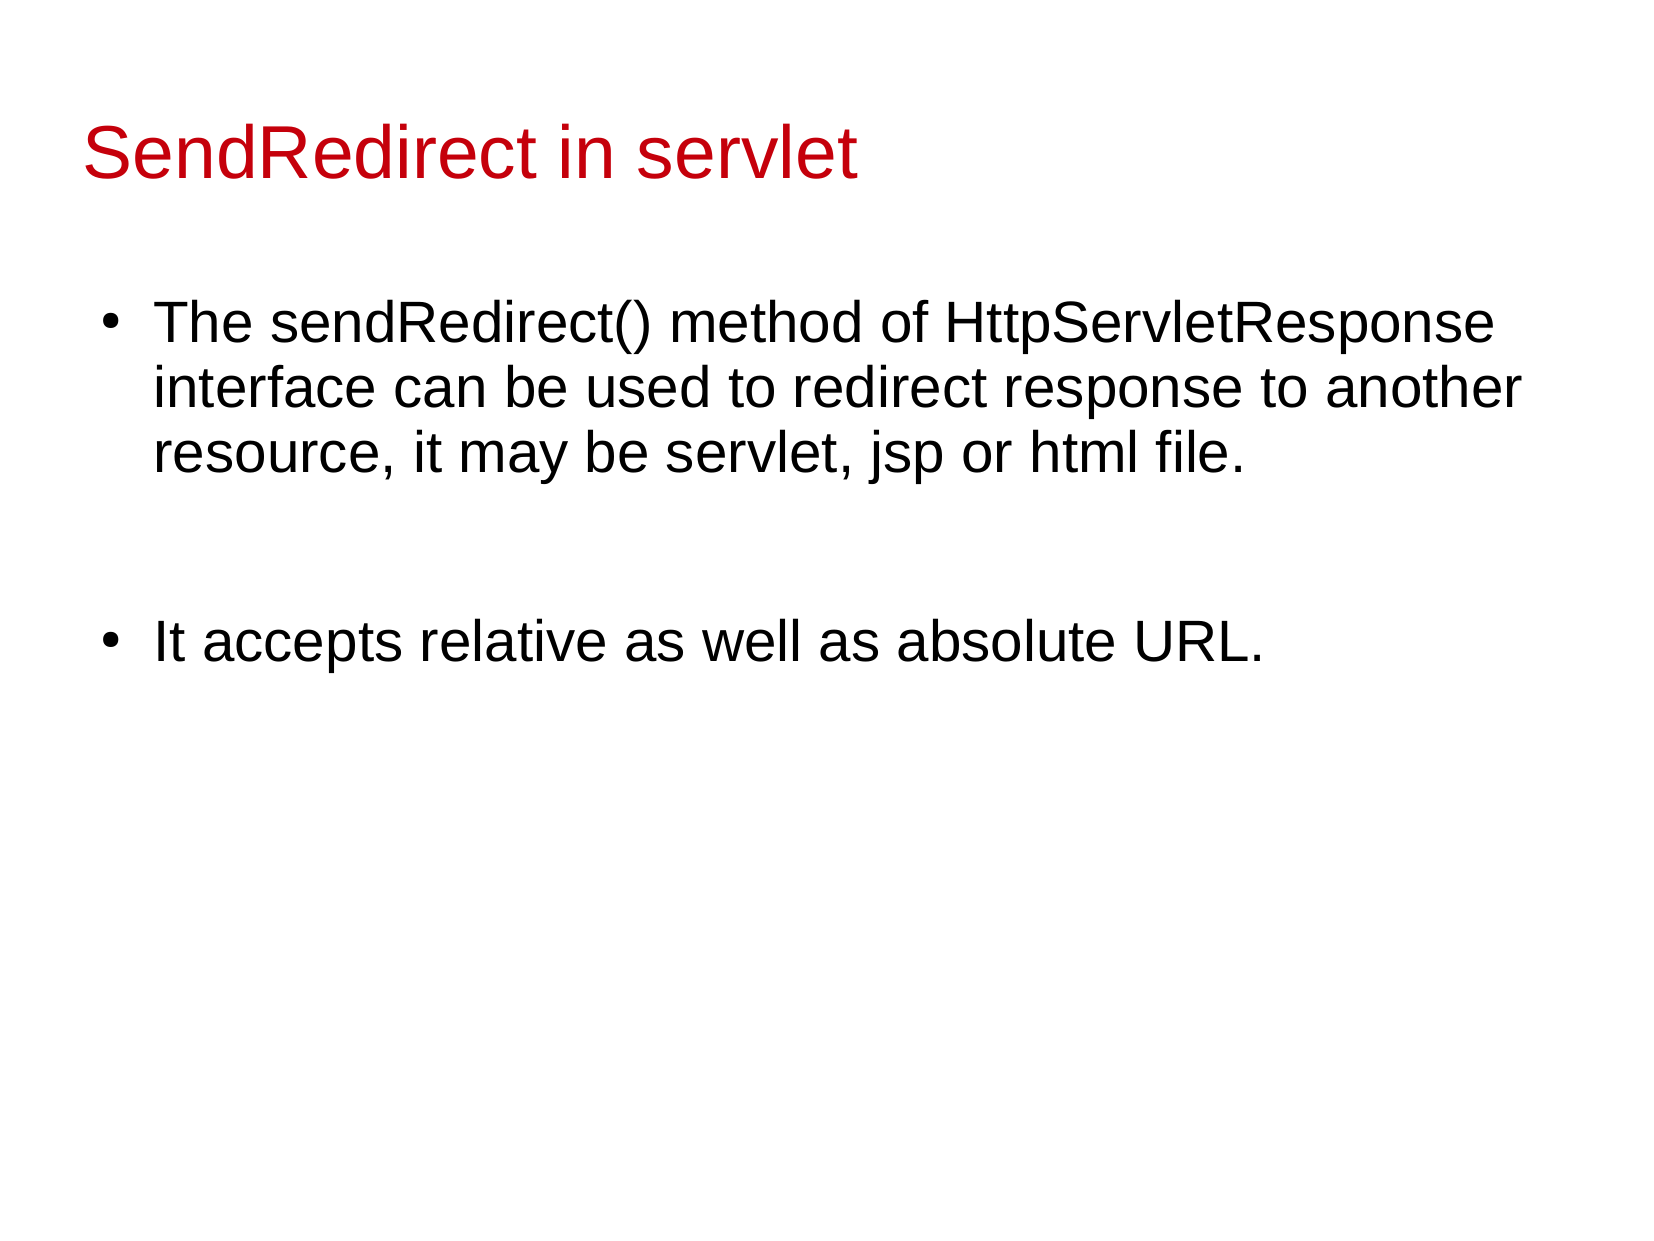

# SendRedirect in servlet
The sendRedirect() method of HttpServletResponse interface can be used to redirect response to another resource, it may be servlet, jsp or html file.
It accepts relative as well as absolute URL.